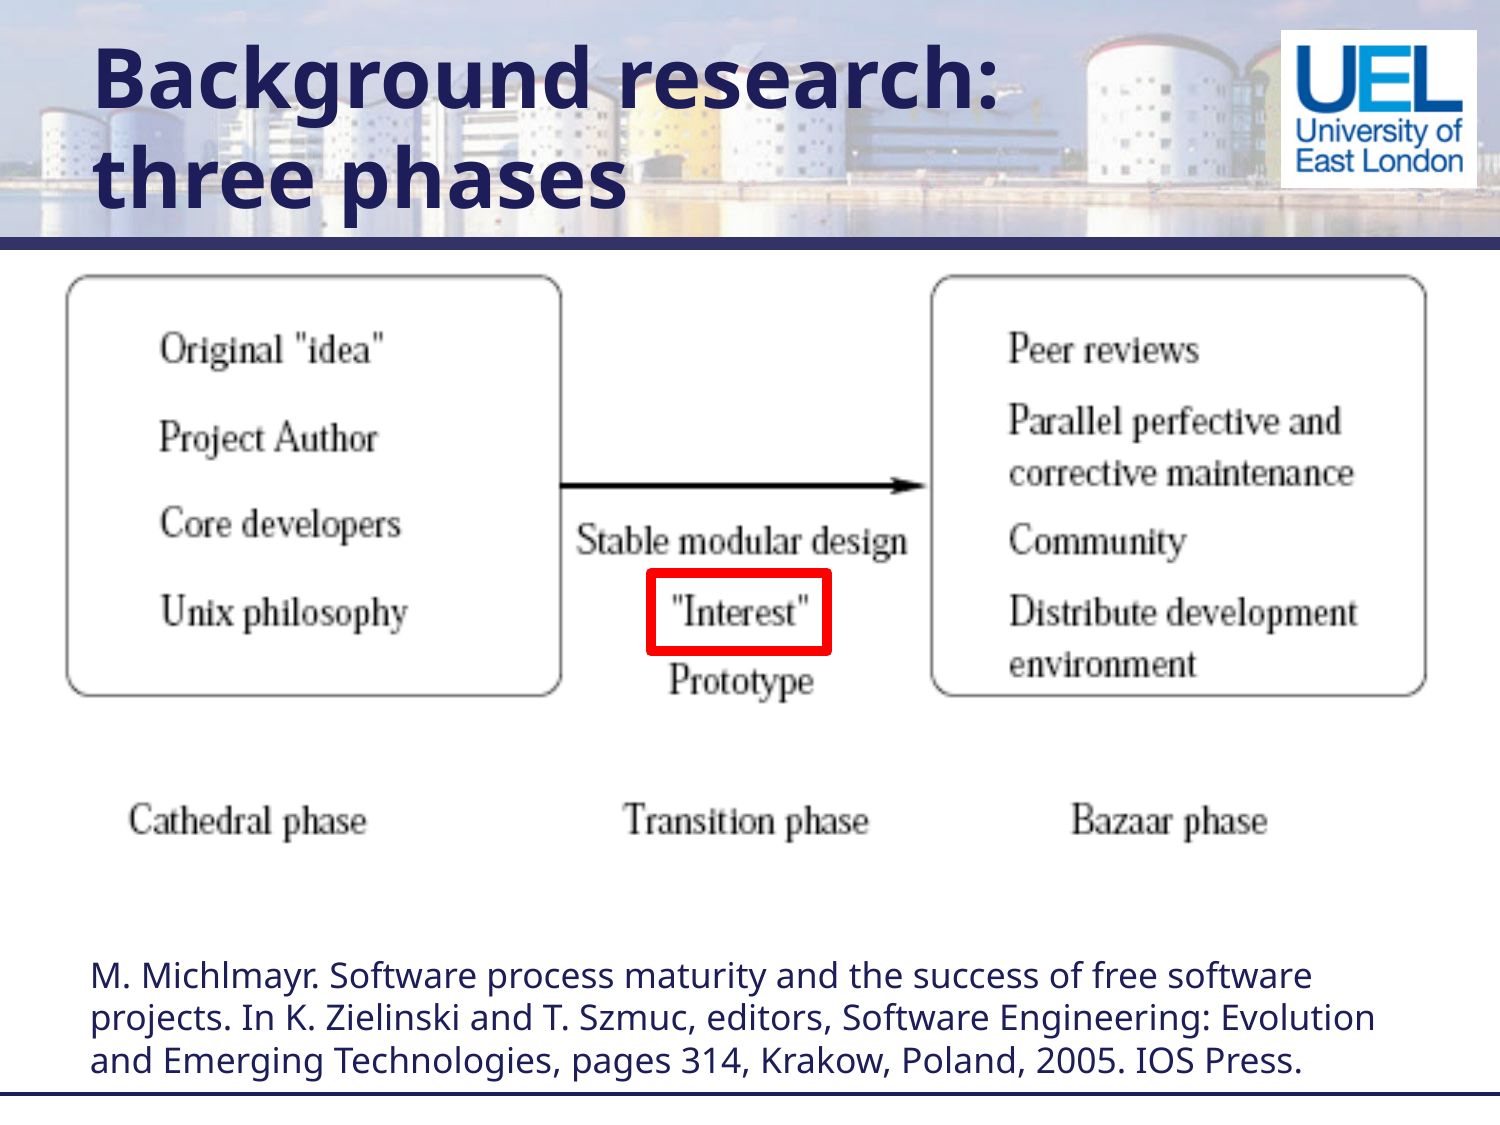

# Background research: three phases
M. Michlmayr. Software process maturity and the success of free software projects. In K. Zielinski and T. Szmuc, editors, Software Engineering: Evolution and Emerging Technologies, pages 314, Krakow, Poland, 2005. IOS Press.